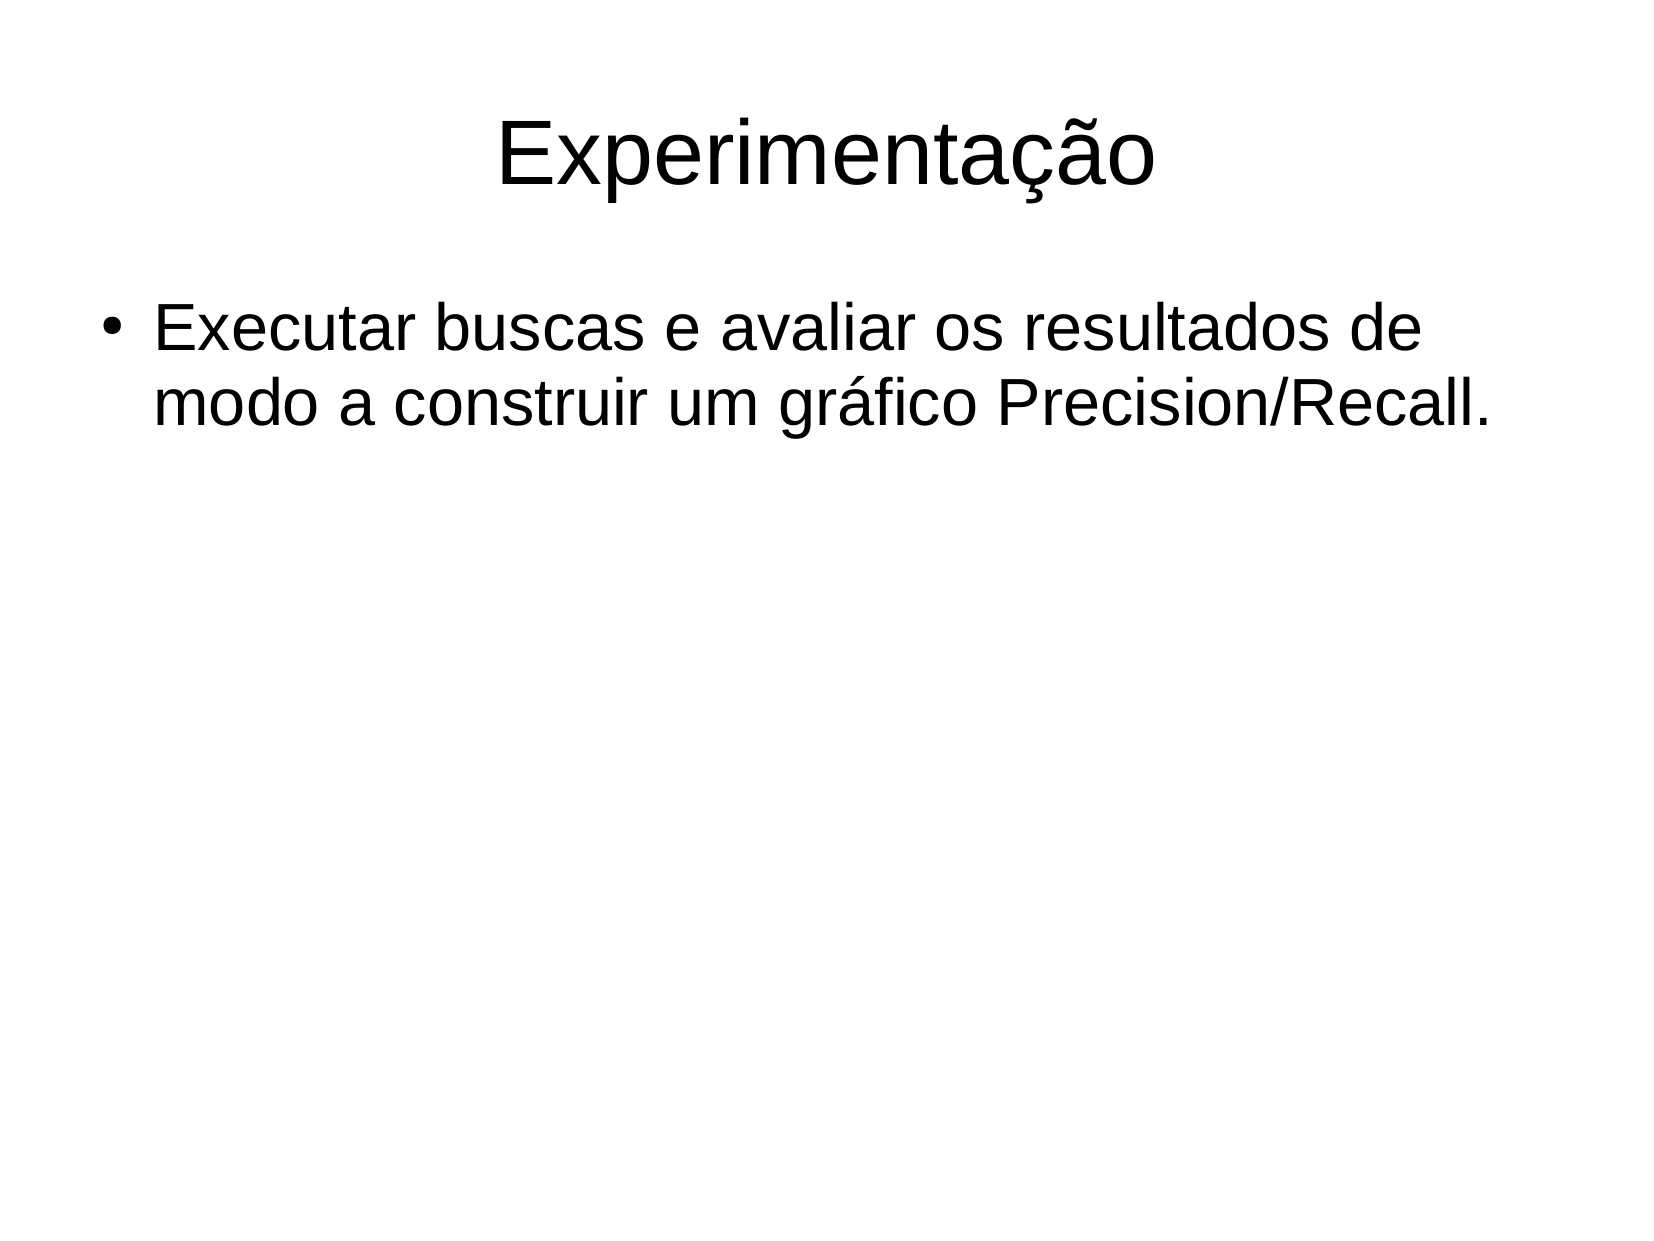

# Experimentação
Executar buscas e avaliar os resultados de modo a construir um gráfico Precision/Recall.